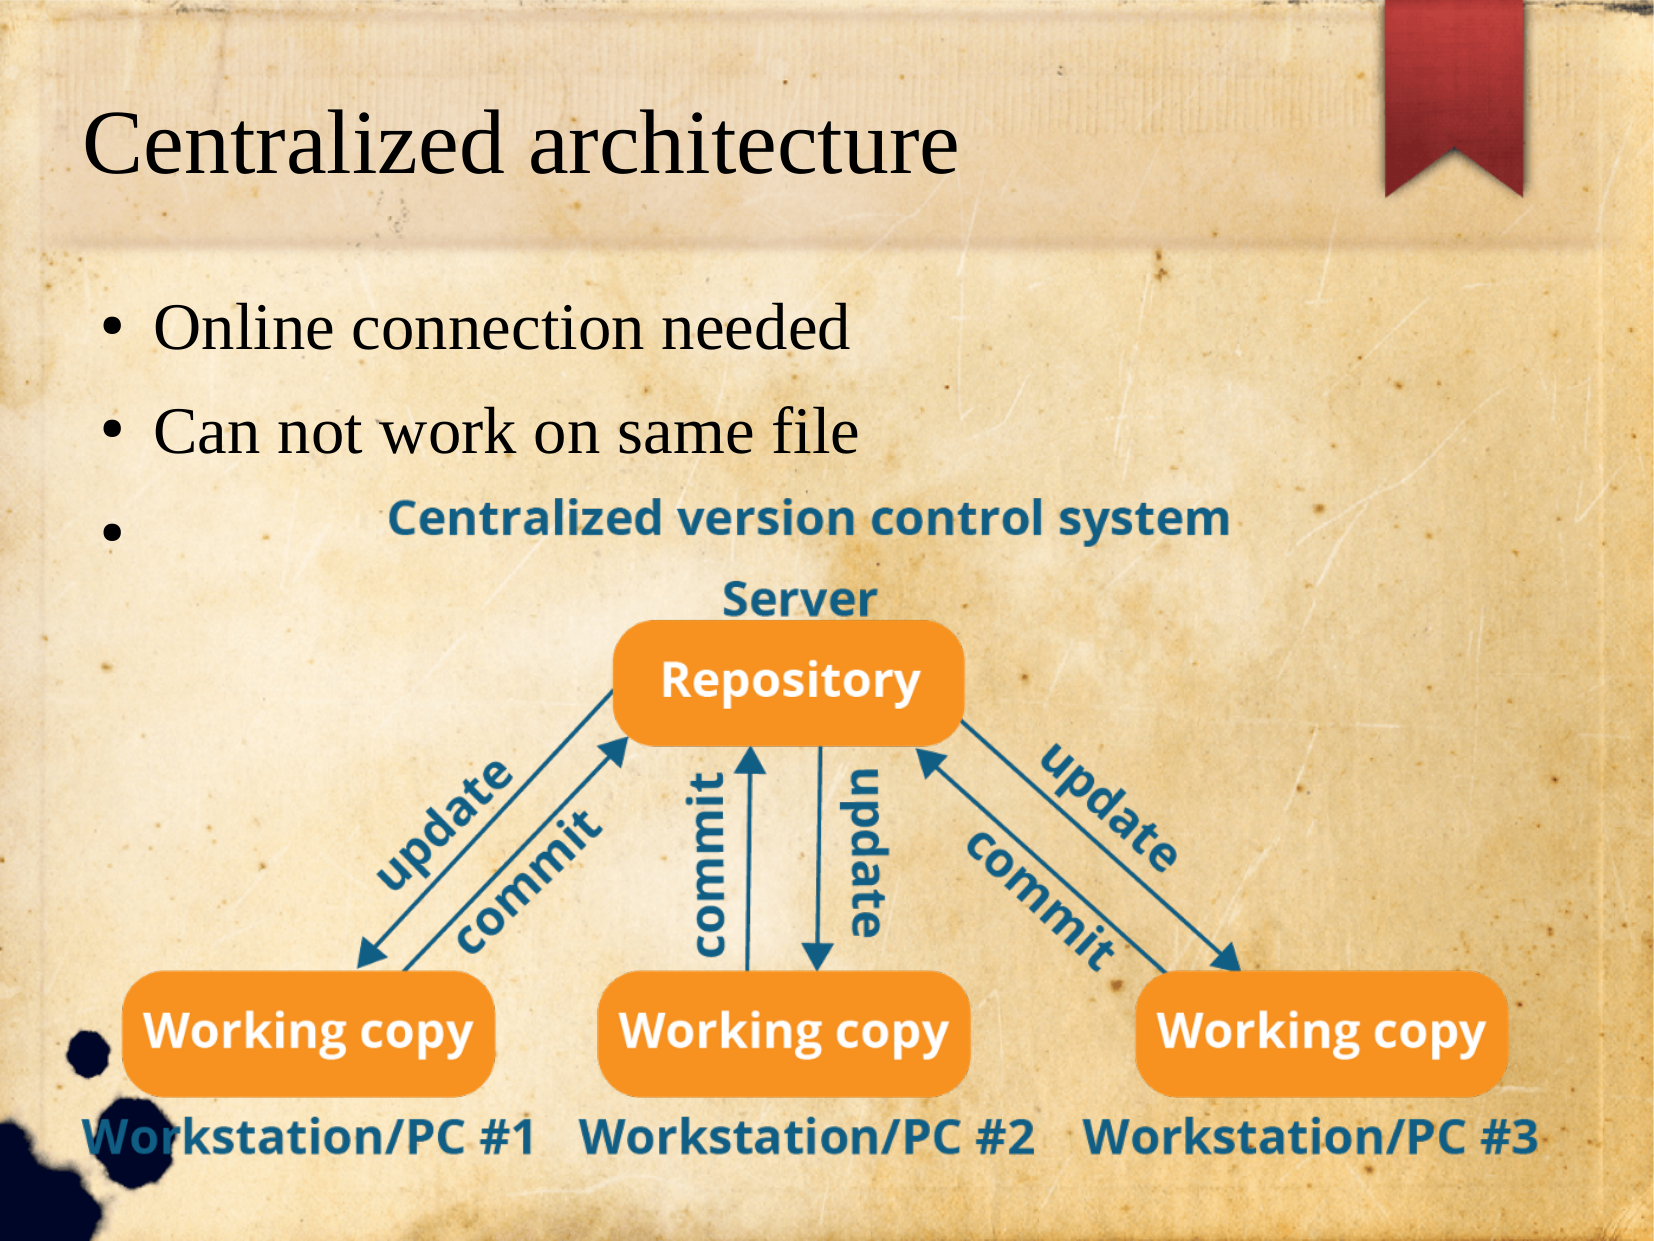

# Centralized architecture
Online connection needed
Can not work on same file